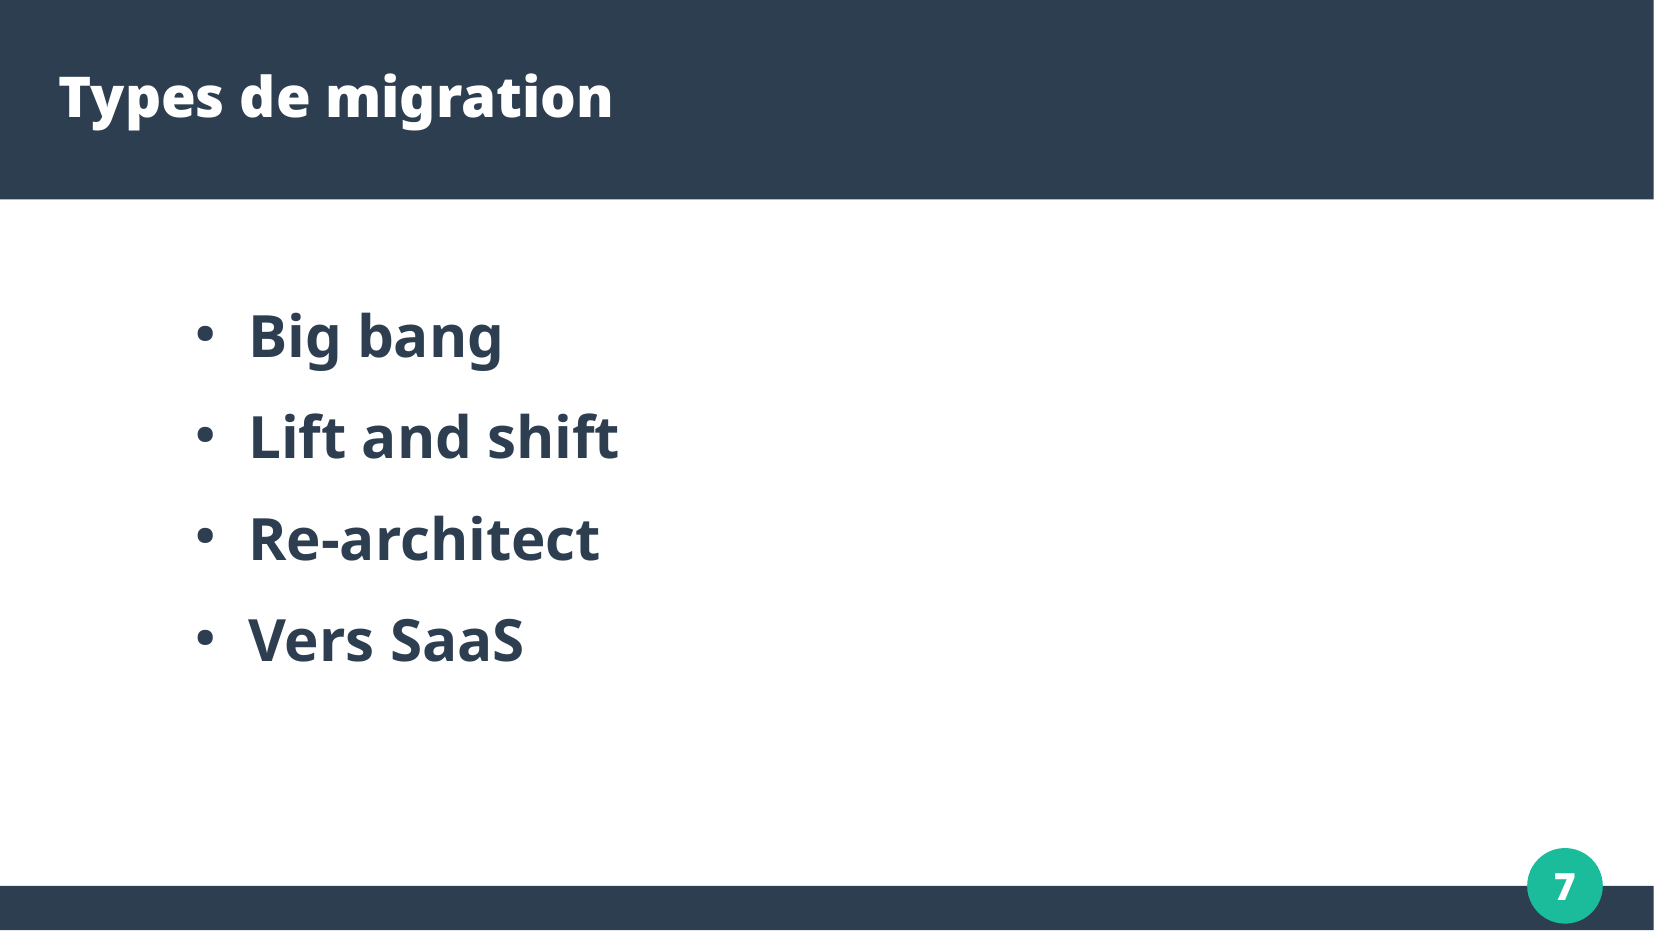

# Types de migration
Big bang
Lift and shift
Re-architect
Vers SaaS